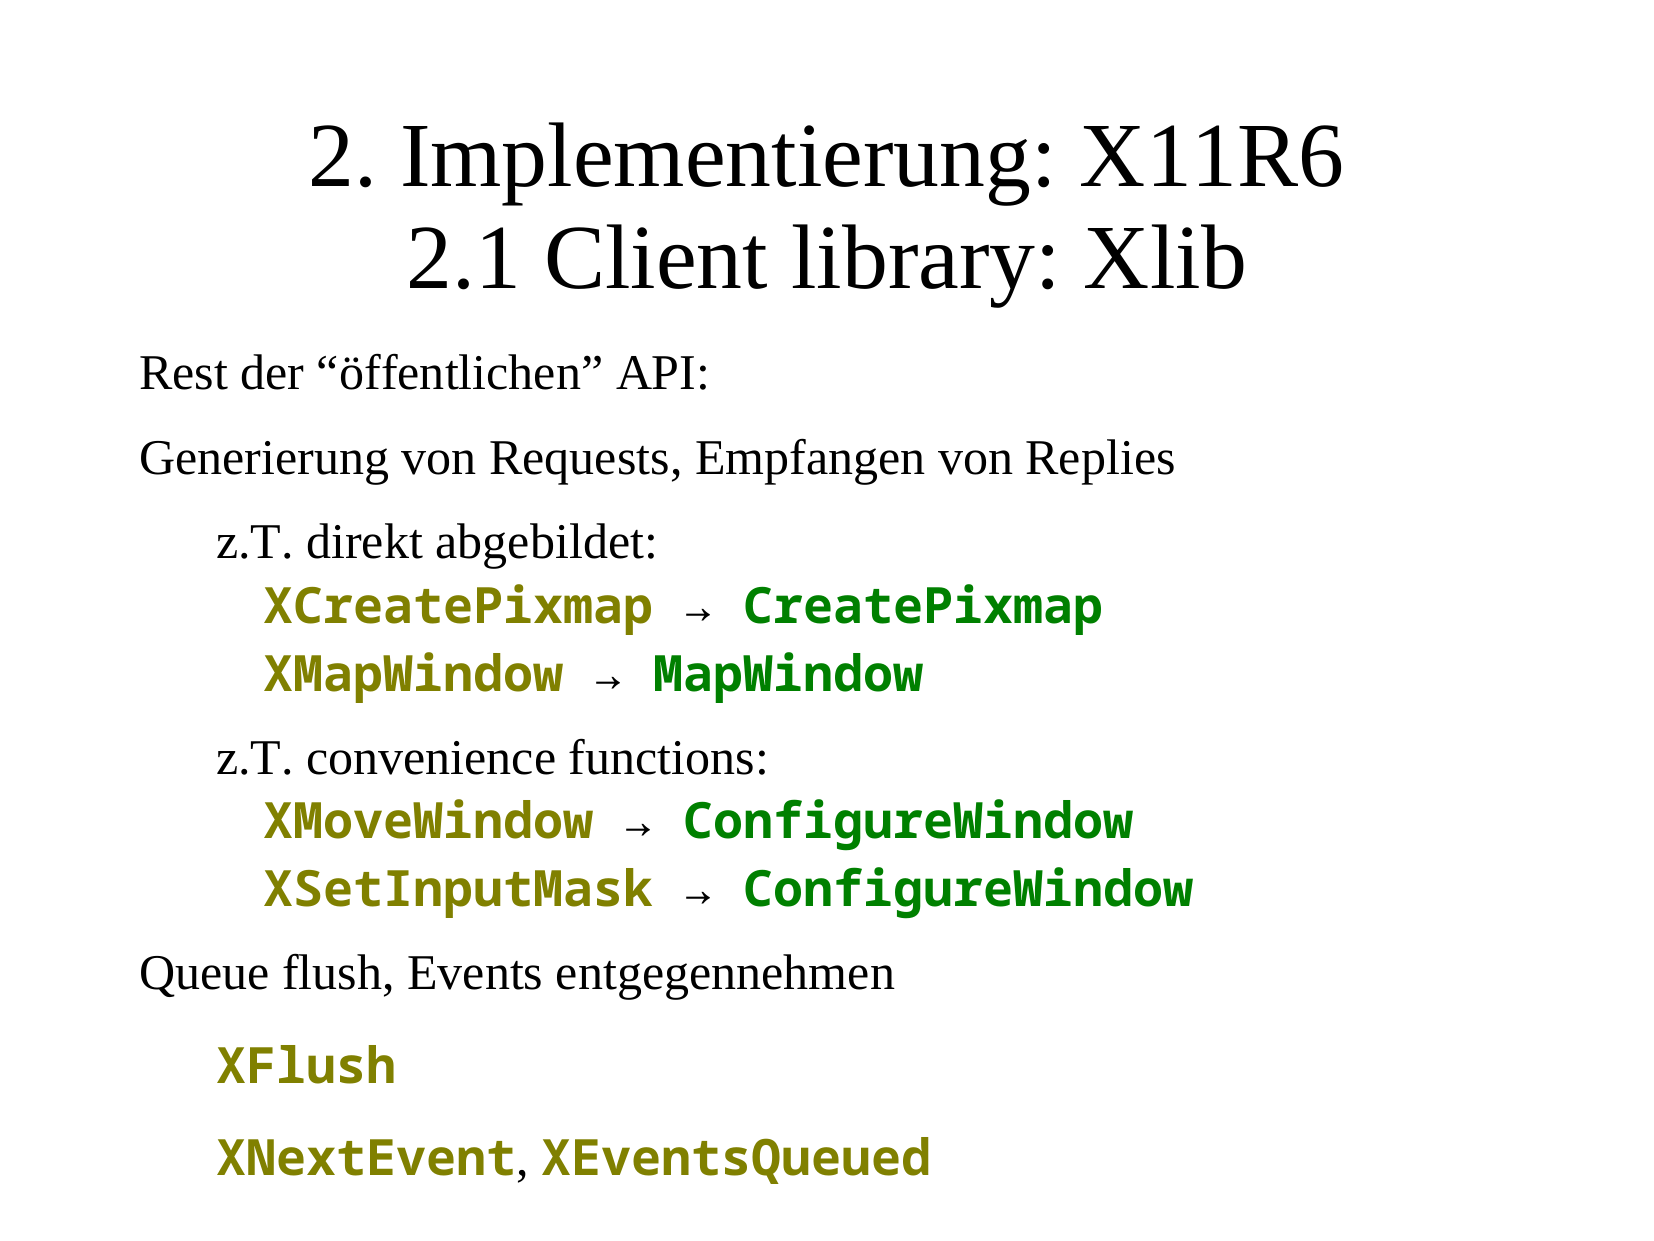

# 2. Implementierung: X11R6 2.1 Client library: Xlib
Rest der “öffentlichen” API:
Generierung von Requests, Empfangen von Replies
z.T. direkt abgebildet:
XCreatePixmap → CreatePixmap
XMapWindow → MapWindow
z.T. convenience functions:
XMoveWindow → ConfigureWindow
XSetInputMask → ConfigureWindow
Queue flush, Events entgegennehmen
XFlush
XNextEvent, XEventsQueued